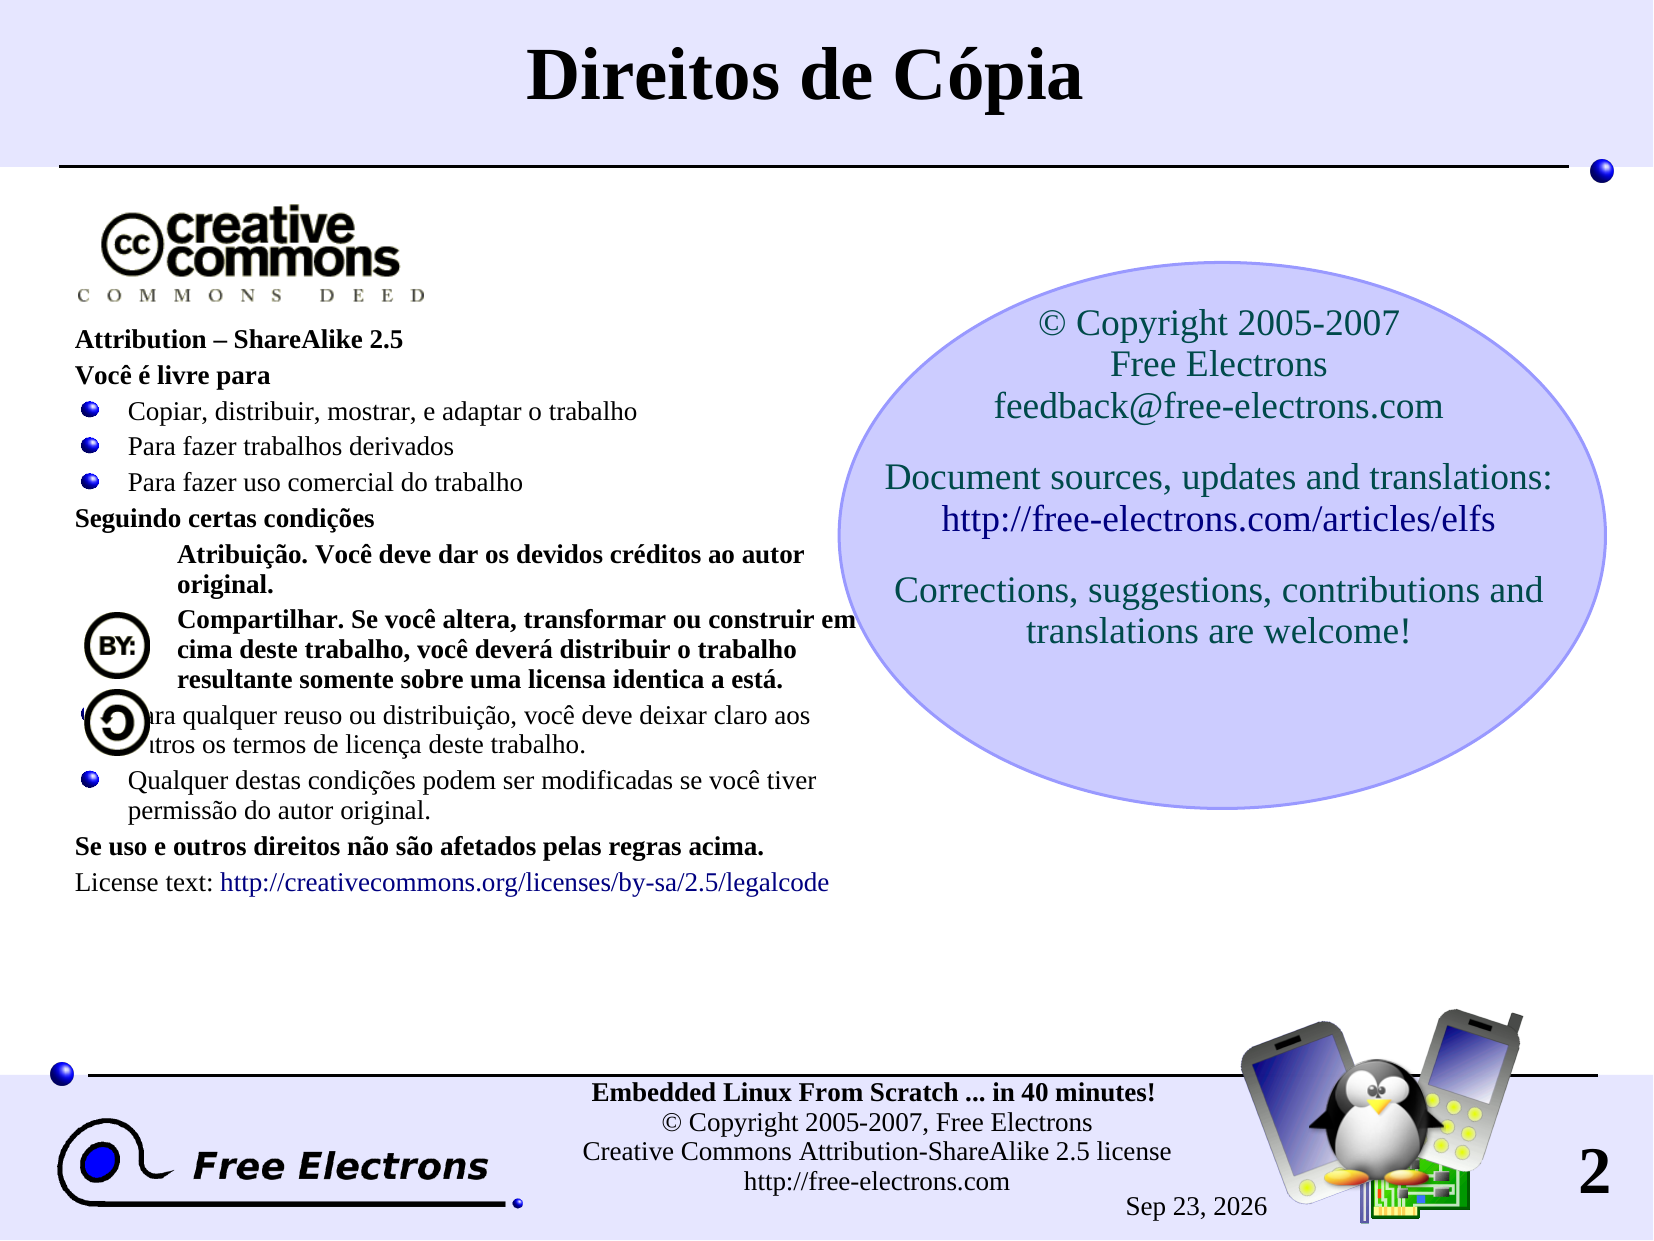

# Direitos de Cópia
© Copyright 2005-2007
Free Electrons
feedback@free-electrons.com
Document sources, updates and translations: http://free-electrons.com/articles/elfs
Corrections, suggestions, contributions and translations are welcome!
Attribution – ShareAlike 2.5
Você é livre para
Copiar, distribuir, mostrar, e adaptar o trabalho
Para fazer trabalhos derivados
Para fazer uso comercial do trabalho
Seguindo certas condições
Atribuição. Você deve dar os devidos créditos ao autor original.
Compartilhar. Se você altera, transformar ou construir em cima deste trabalho, você deverá distribuir o trabalho resultante somente sobre uma licensa identica a está.
Para qualquer reuso ou distribuição, você deve deixar claro aos outros os termos de licença deste trabalho.
Qualquer destas condições podem ser modificadas se você tiver permissão do autor original.
Se uso e outros direitos não são afetados pelas regras acima.
License text: http://creativecommons.org/licenses/by-sa/2.5/legalcode